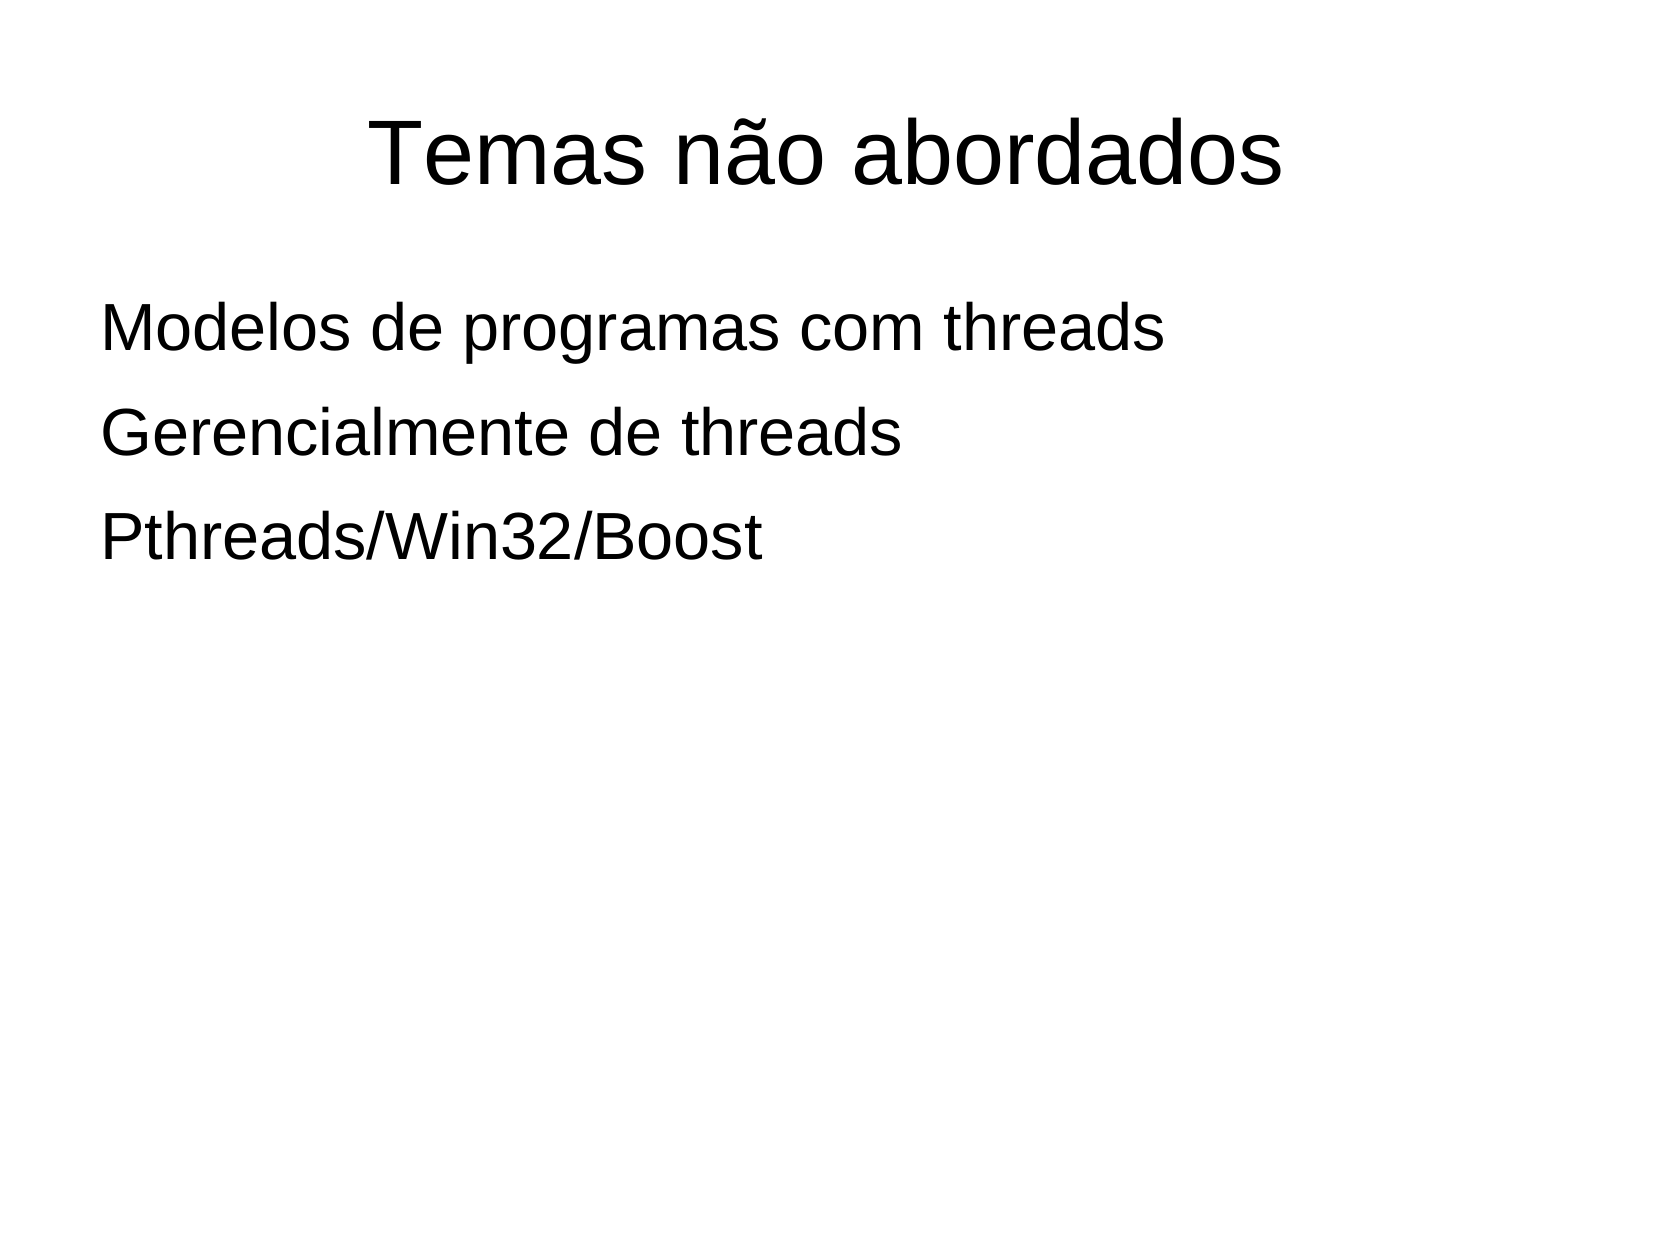

# Temas não abordados
Modelos de programas com threads
Gerencialmente de threads
Pthreads/Win32/Boost